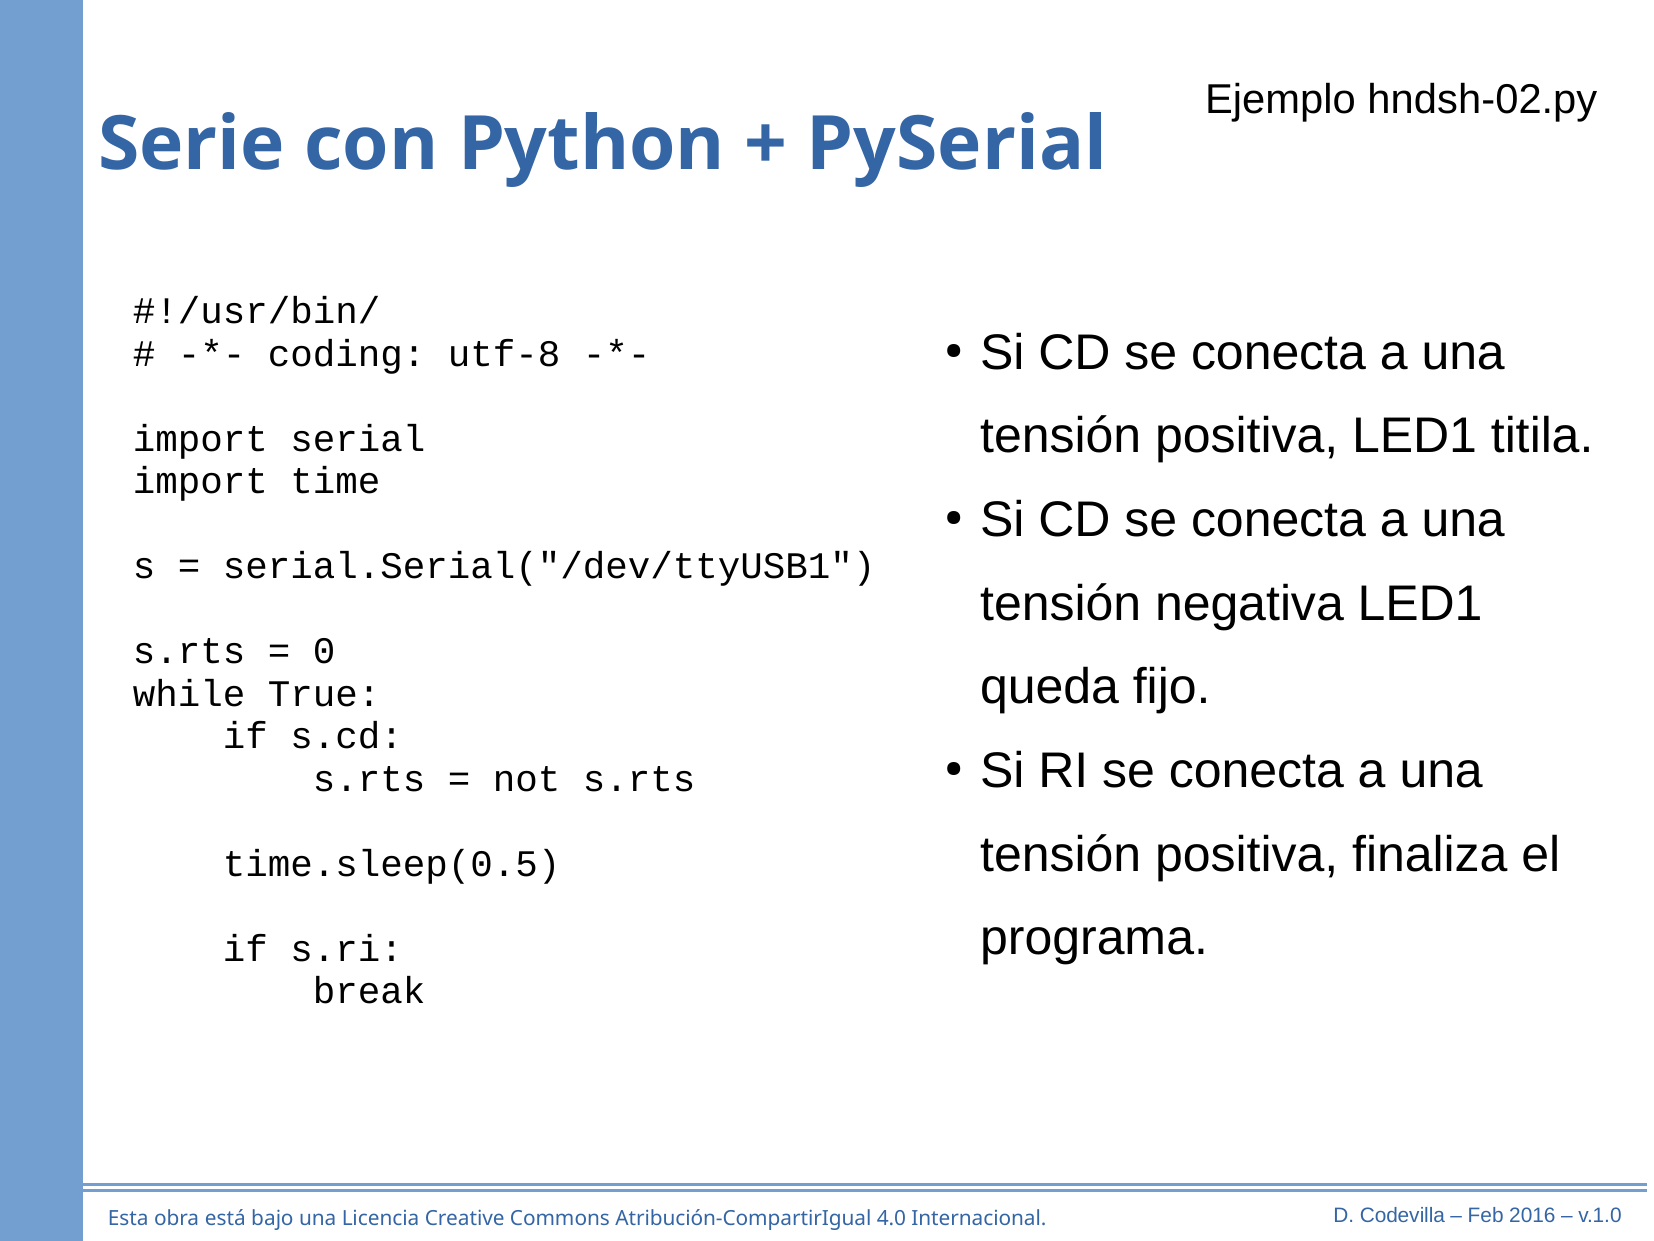

Serie con Python + PySerial
Ejemplo hndsh-02.py
#!/usr/bin/
# -*- coding: utf-8 -*-
import serial
import time
s = serial.Serial("/dev/ttyUSB1")
s.rts = 0
while True:
 if s.cd:
 s.rts = not s.rts
 time.sleep(0.5)
 if s.ri:
 break
Si CD se conecta a una tensión positiva, LED1 titila.
Si CD se conecta a una tensión negativa LED1 queda fijo.
Si RI se conecta a una tensión positiva, finaliza el programa.